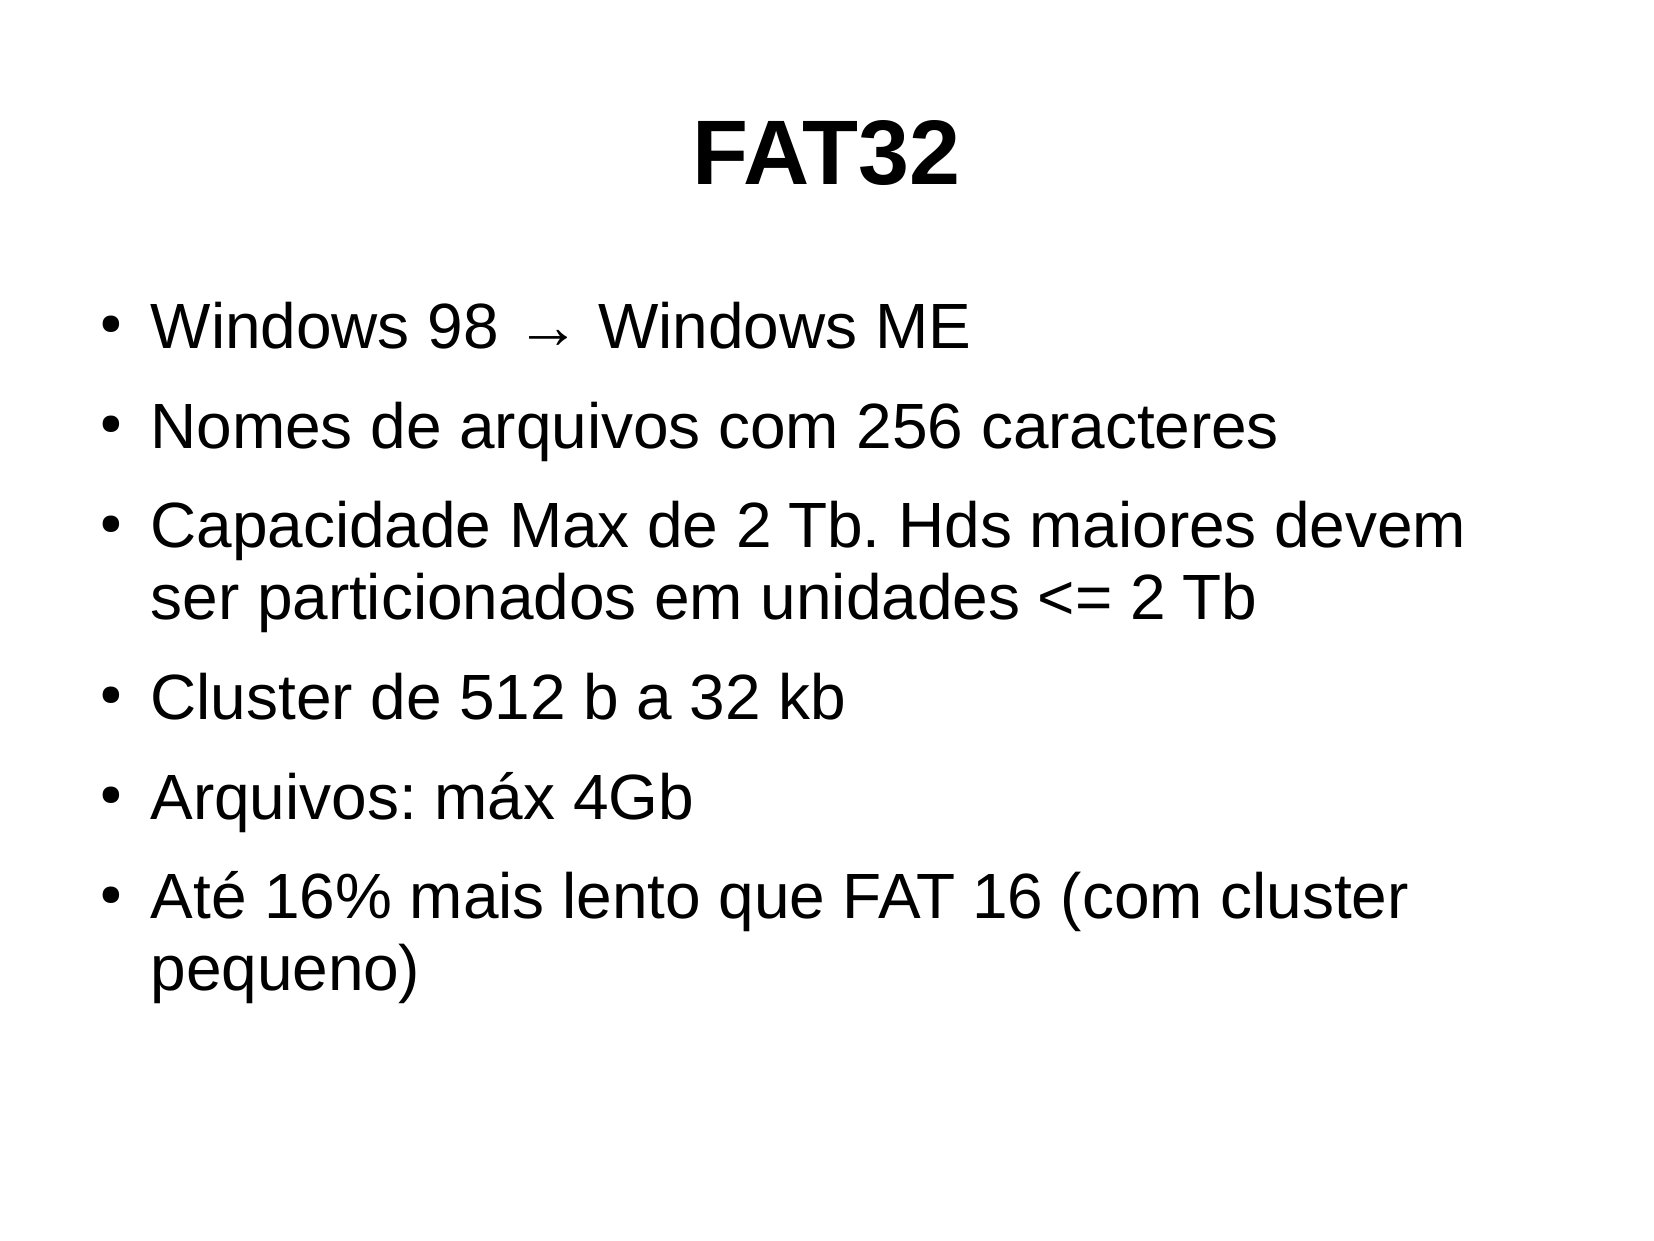

# FAT32
Windows 98 → Windows ME
Nomes de arquivos com 256 caracteres
Capacidade Max de 2 Tb. Hds maiores devem ser particionados em unidades <= 2 Tb
Cluster de 512 b a 32 kb
Arquivos: máx 4Gb
Até 16% mais lento que FAT 16 (com cluster pequeno)